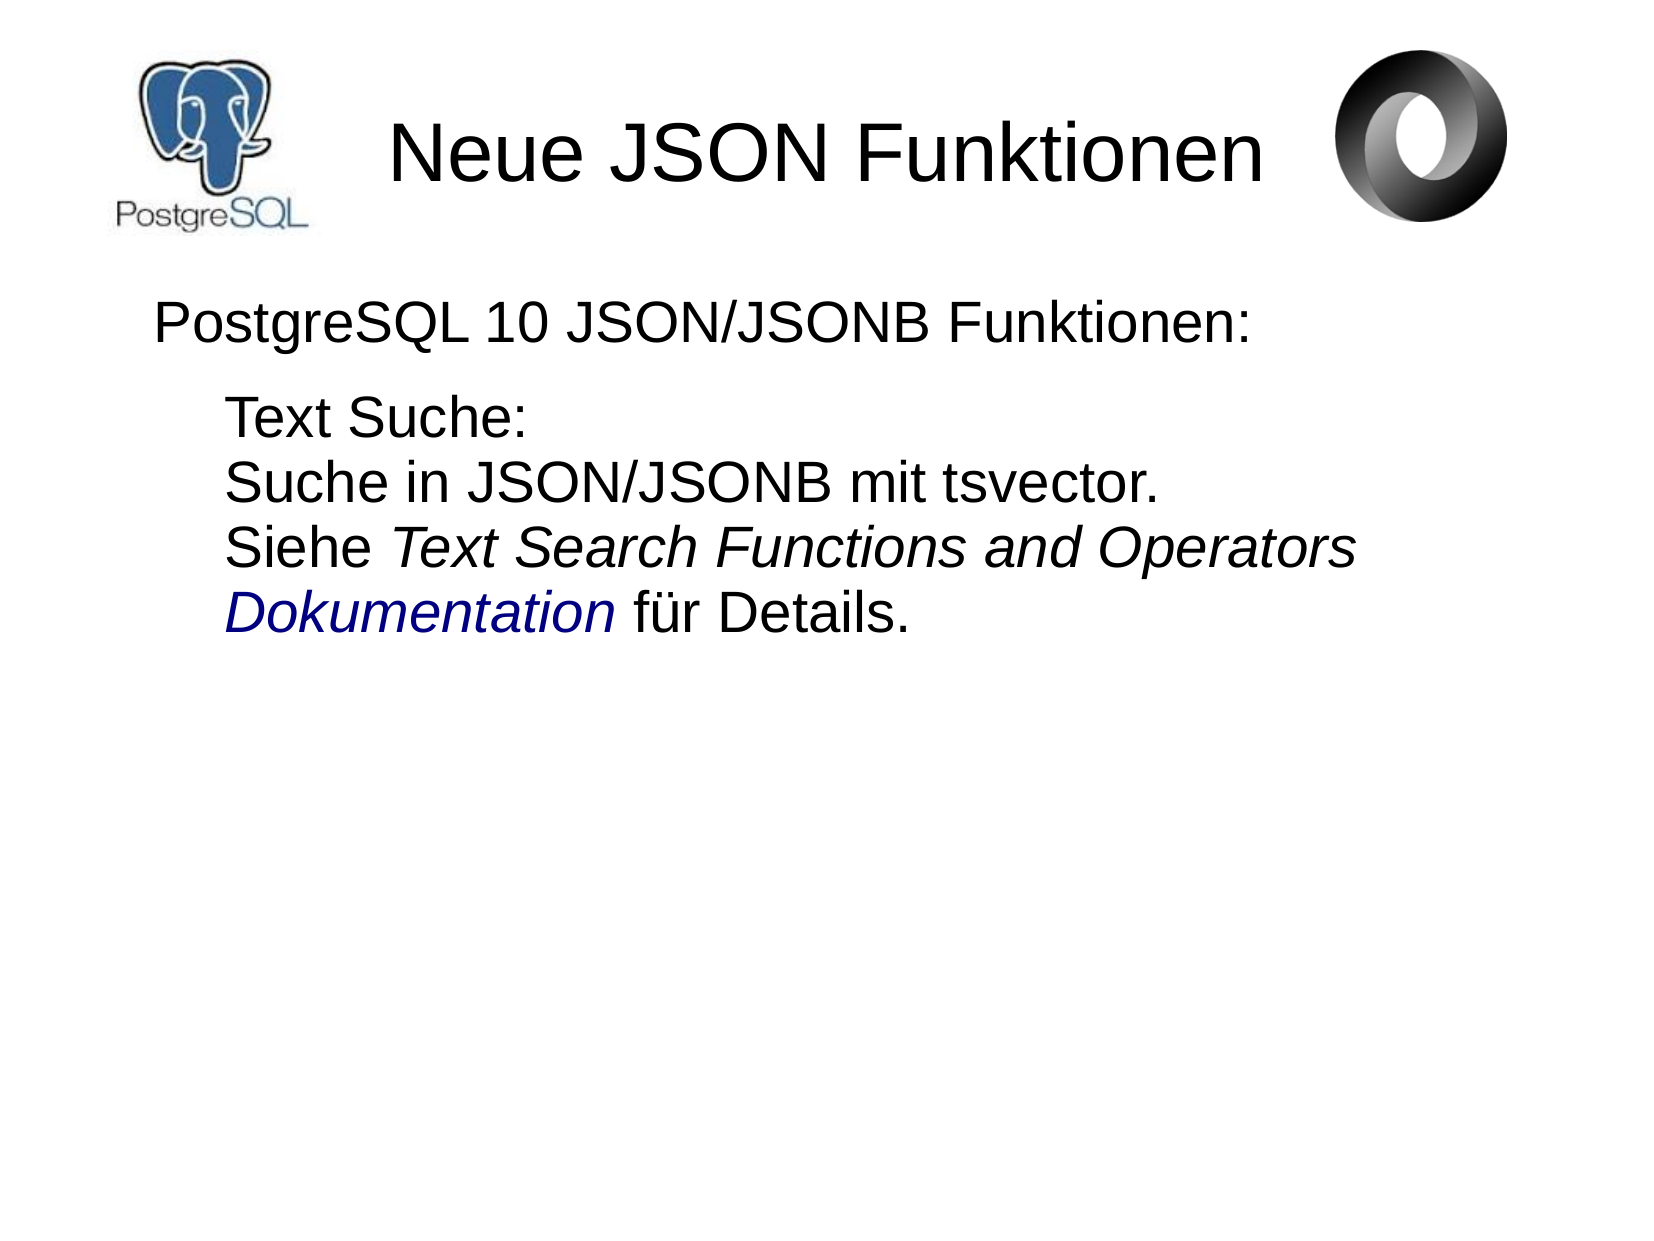

# Neue JSON Funktionen
PostgreSQL 10 JSON/JSONB Funktionen:
Text Suche:
Suche in JSON/JSONB mit tsvector.
Siehe Text Search Functions and OperatorsDokumentation für Details.